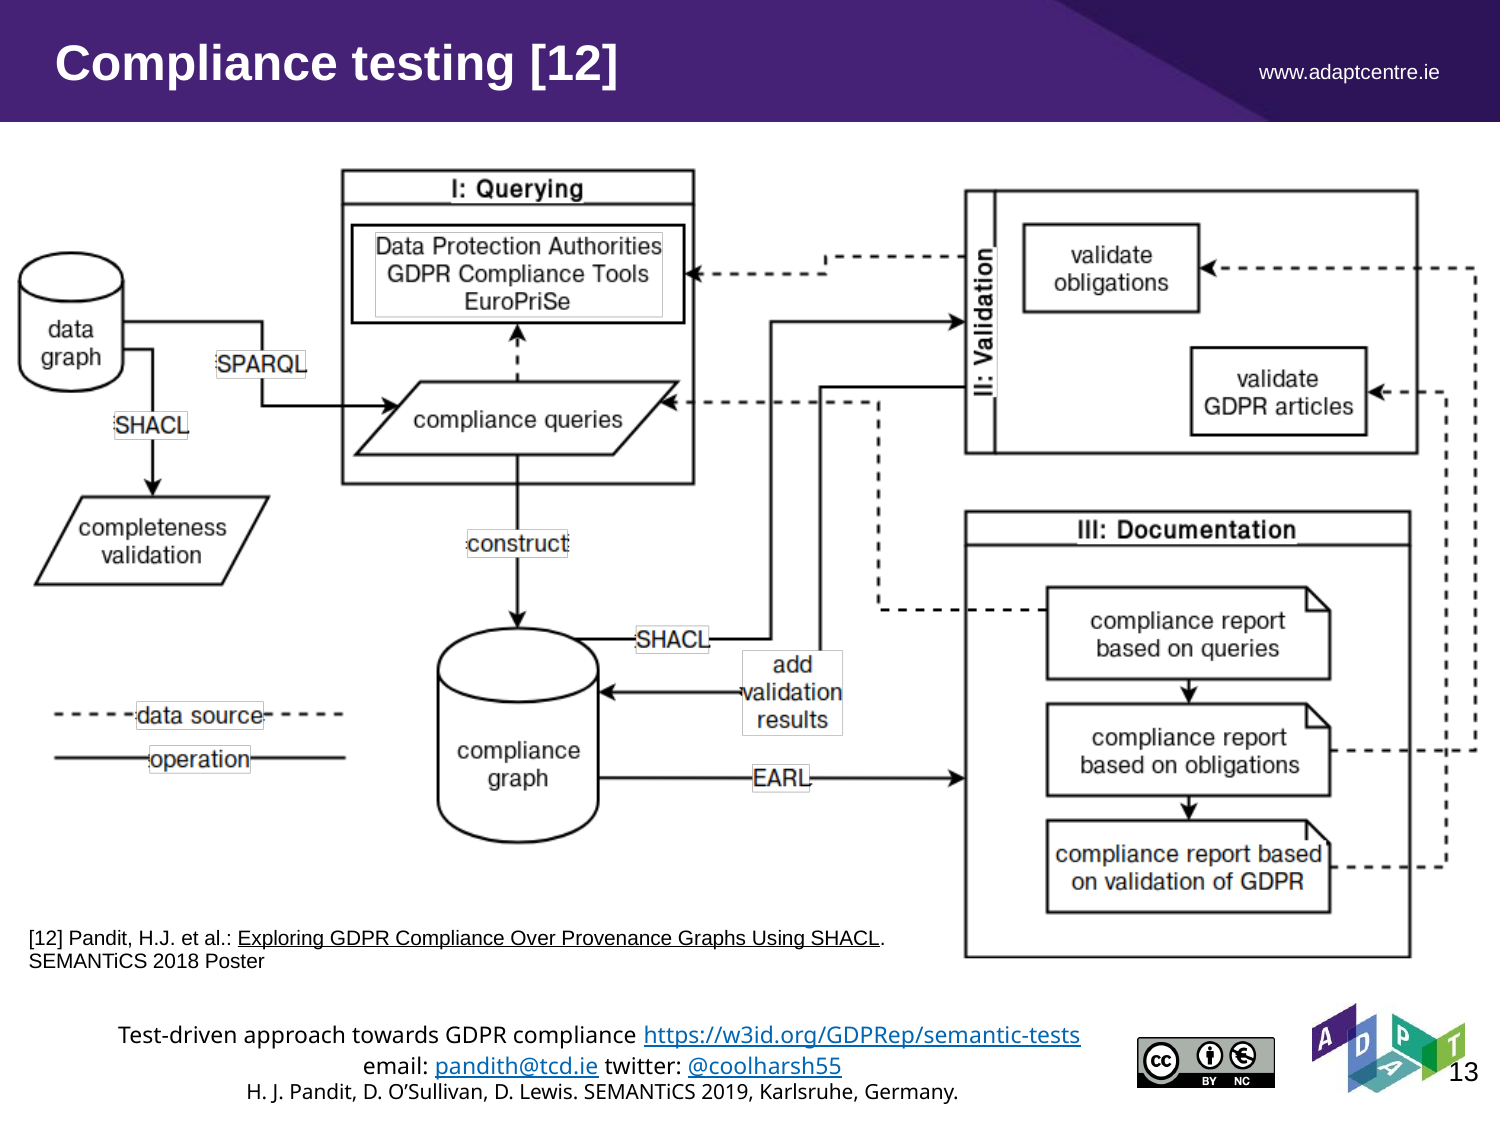

# Compliance testing [12]
[12] Pandit, H.J. et al.: Exploring GDPR Compliance Over Provenance Graphs Using SHACL. SEMANTiCS 2018 Poster